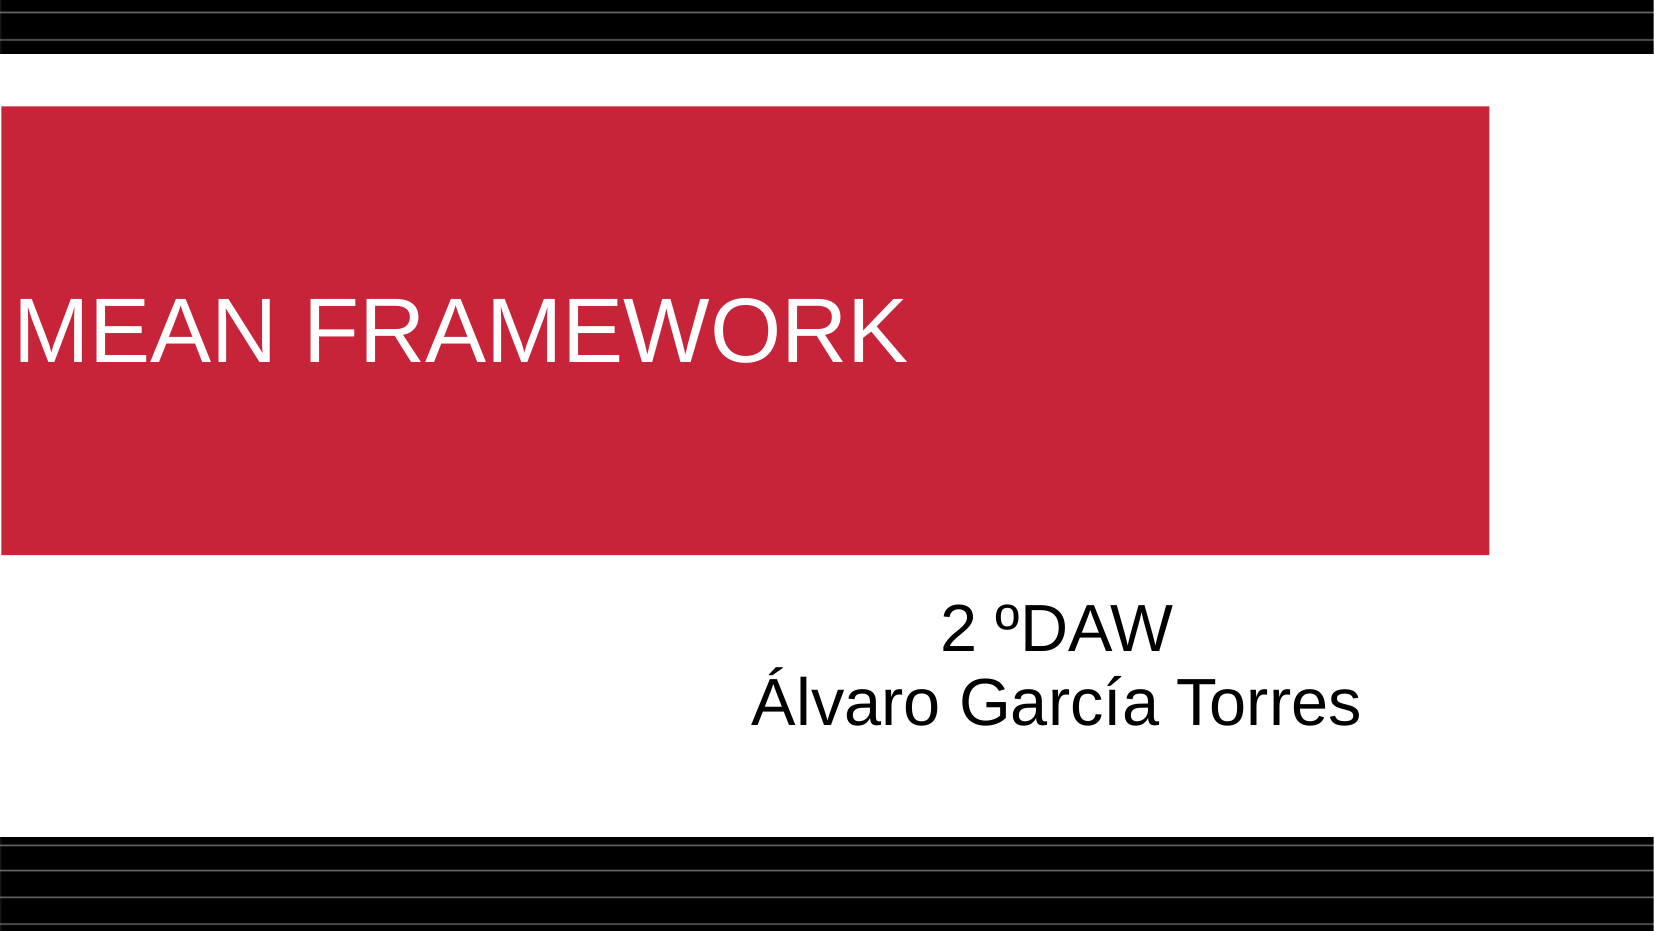

# MEAN FRAMEWORK
2 ºDAW
Álvaro García Torres